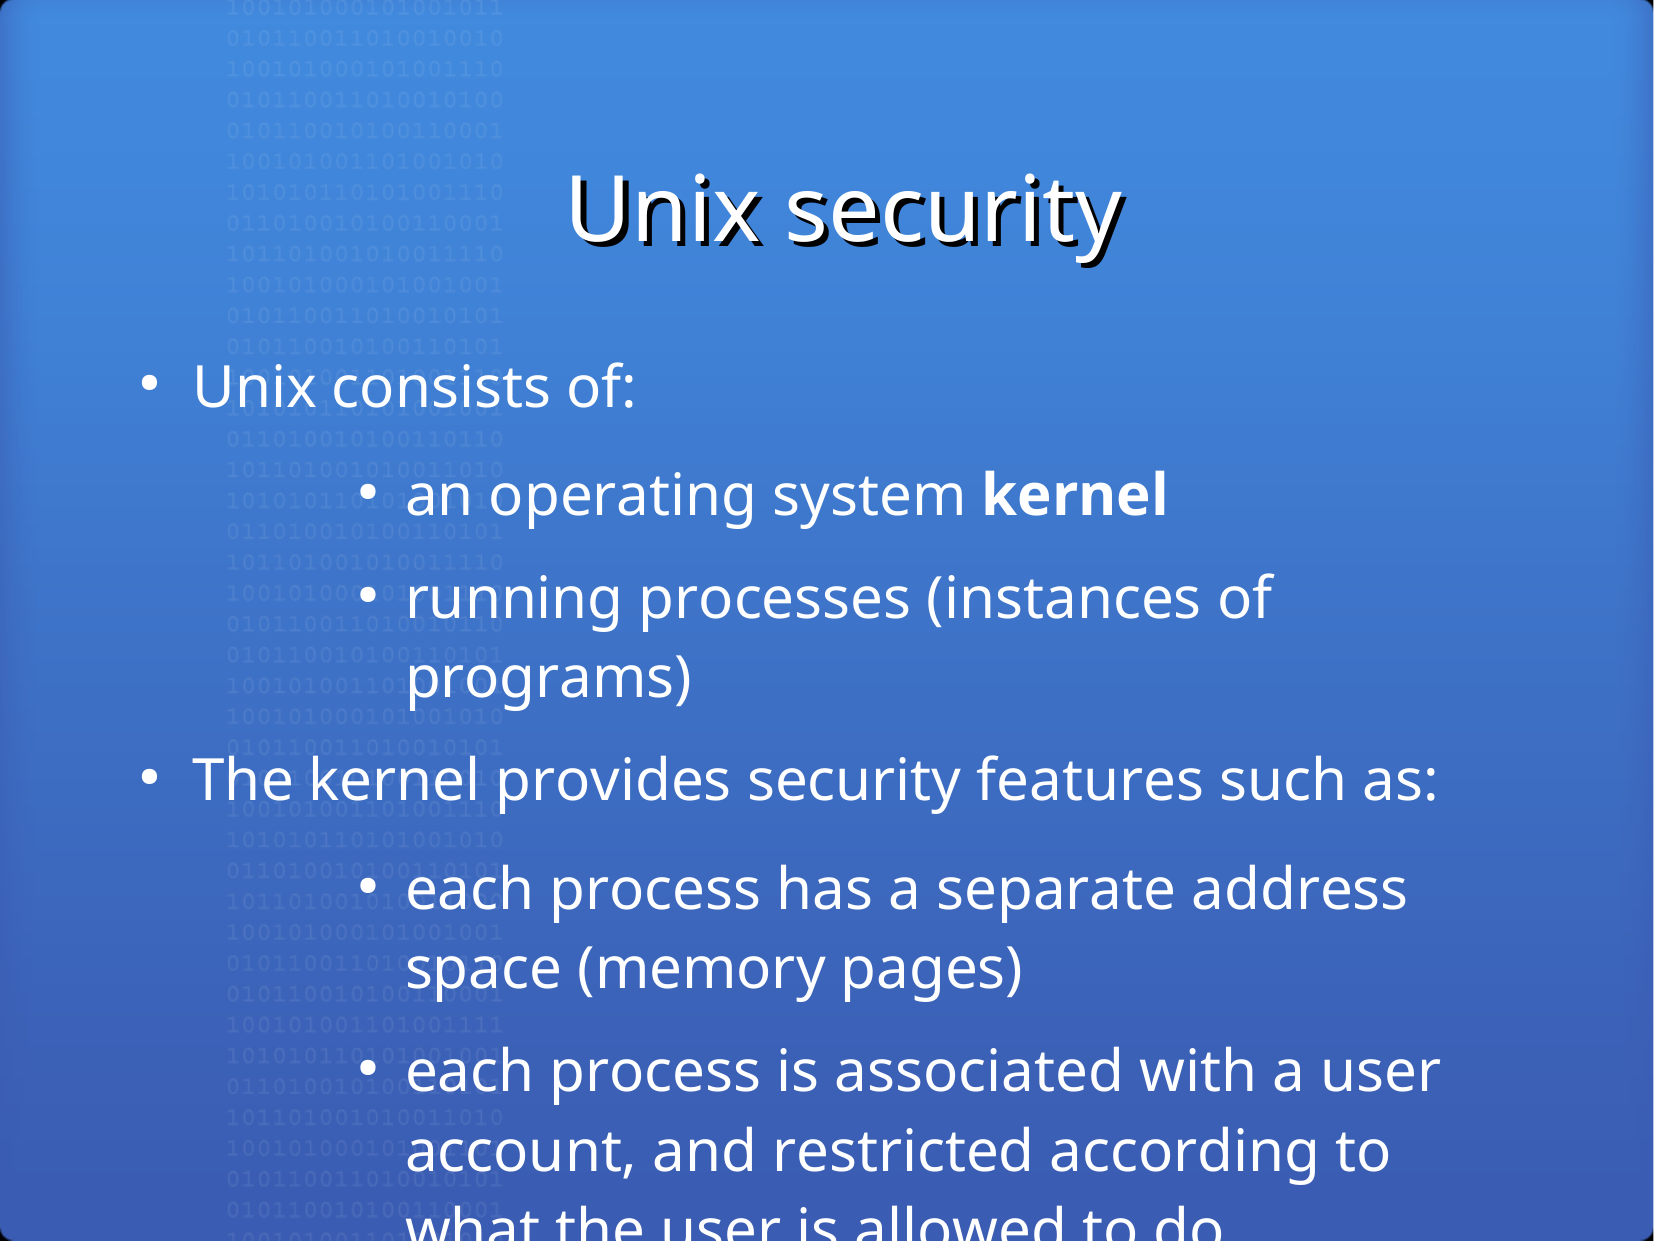

# Unix security
Unix consists of:
an operating system kernel
running processes (instances of programs)
The kernel provides security features such as:
each process has a separate address space (memory pages)
each process is associated with a user account, and restricted according to what the user is allowed to do